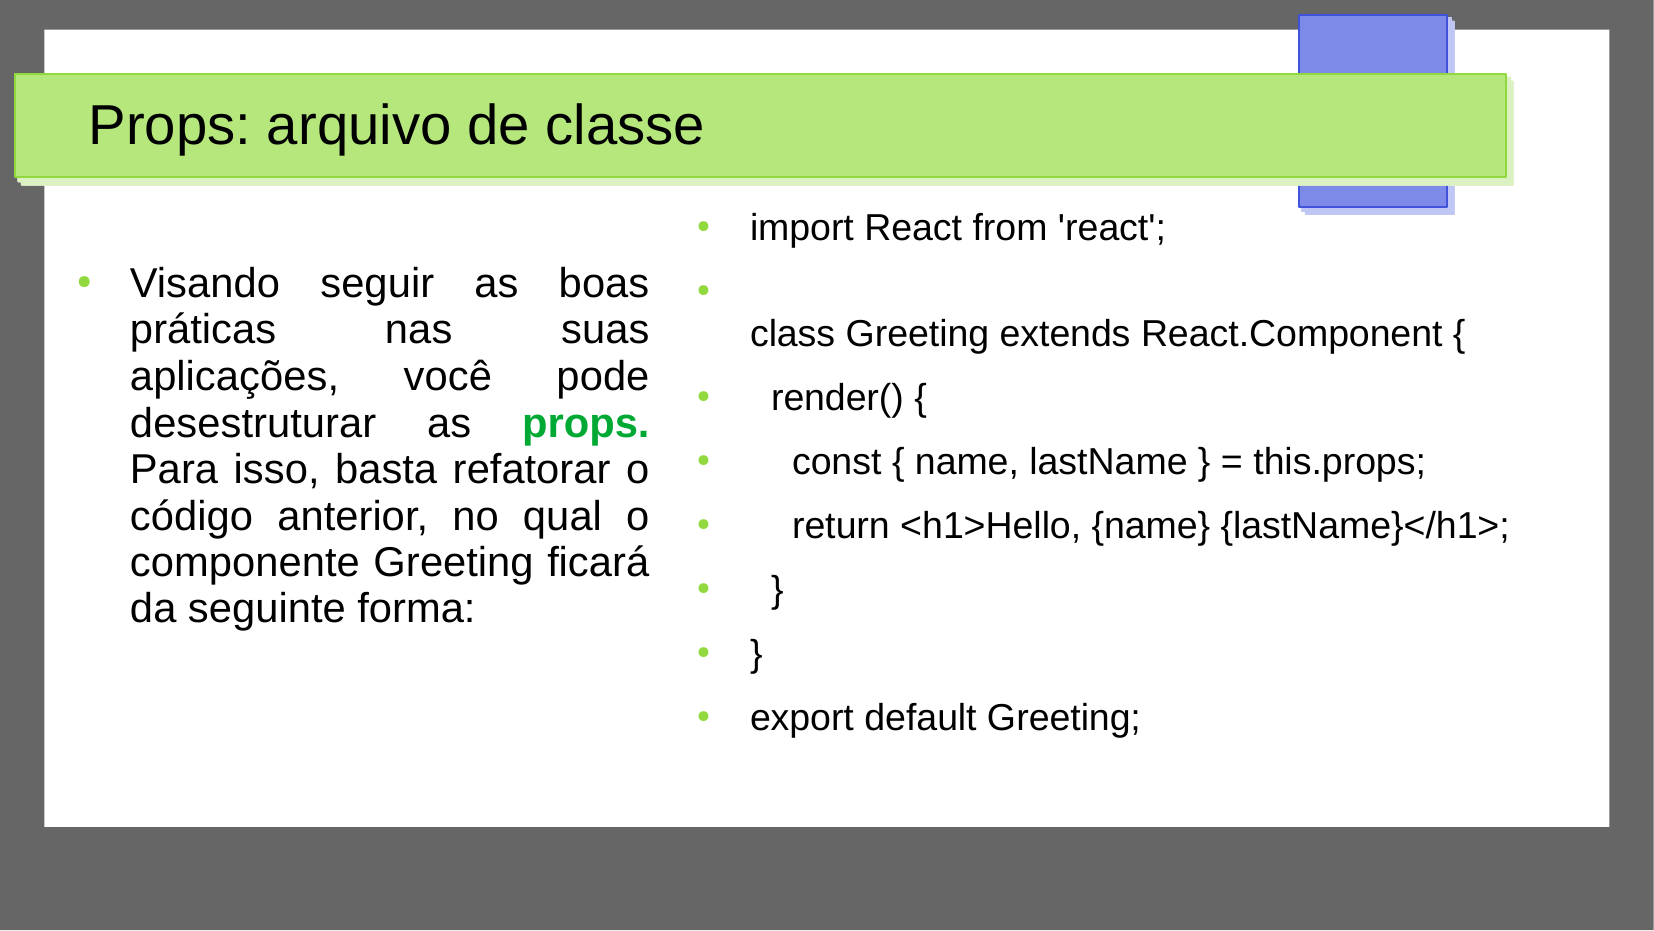

# Props: arquivo de classe
import React from 'react';
class Greeting extends React.Component {
 render() {
 const { name, lastName } = this.props;
 return <h1>Hello, {name} {lastName}</h1>;
 }
}
export default Greeting;
Visando seguir as boas práticas nas suas aplicações, você pode desestruturar as props. Para isso, basta refatorar o código anterior, no qual o componente Greeting ficará da seguinte forma: